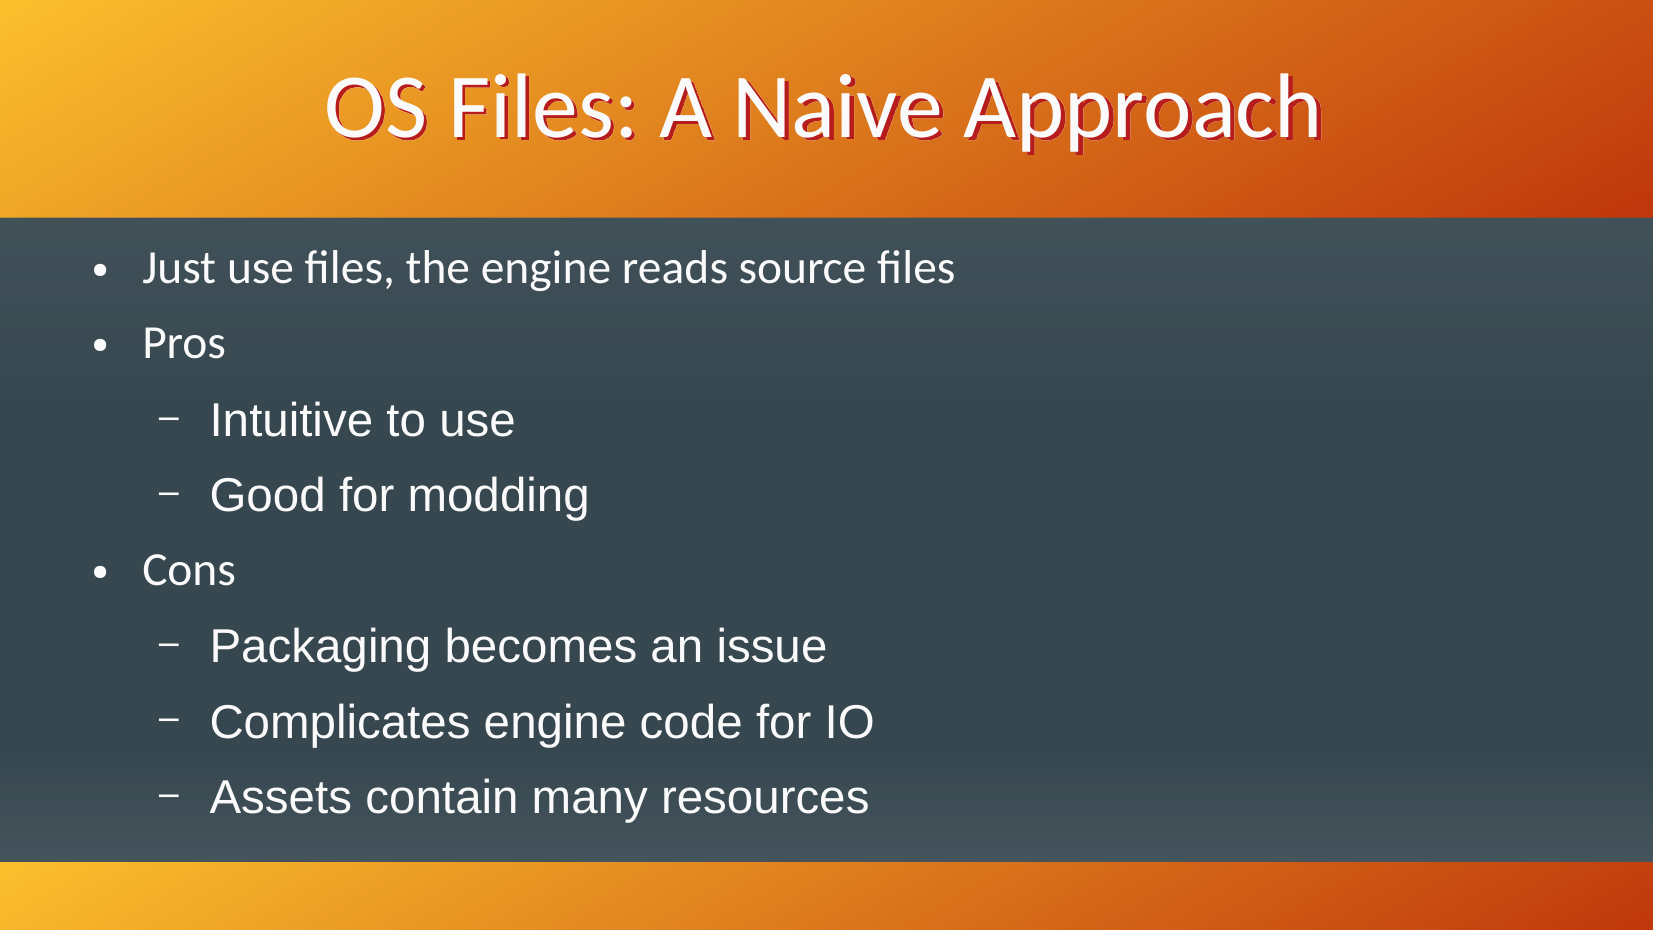

# OS Files: A Naive Approach
Just use files, the engine reads source files
Pros
Intuitive to use
Good for modding
Cons
Packaging becomes an issue
Complicates engine code for IO
Assets contain many resources